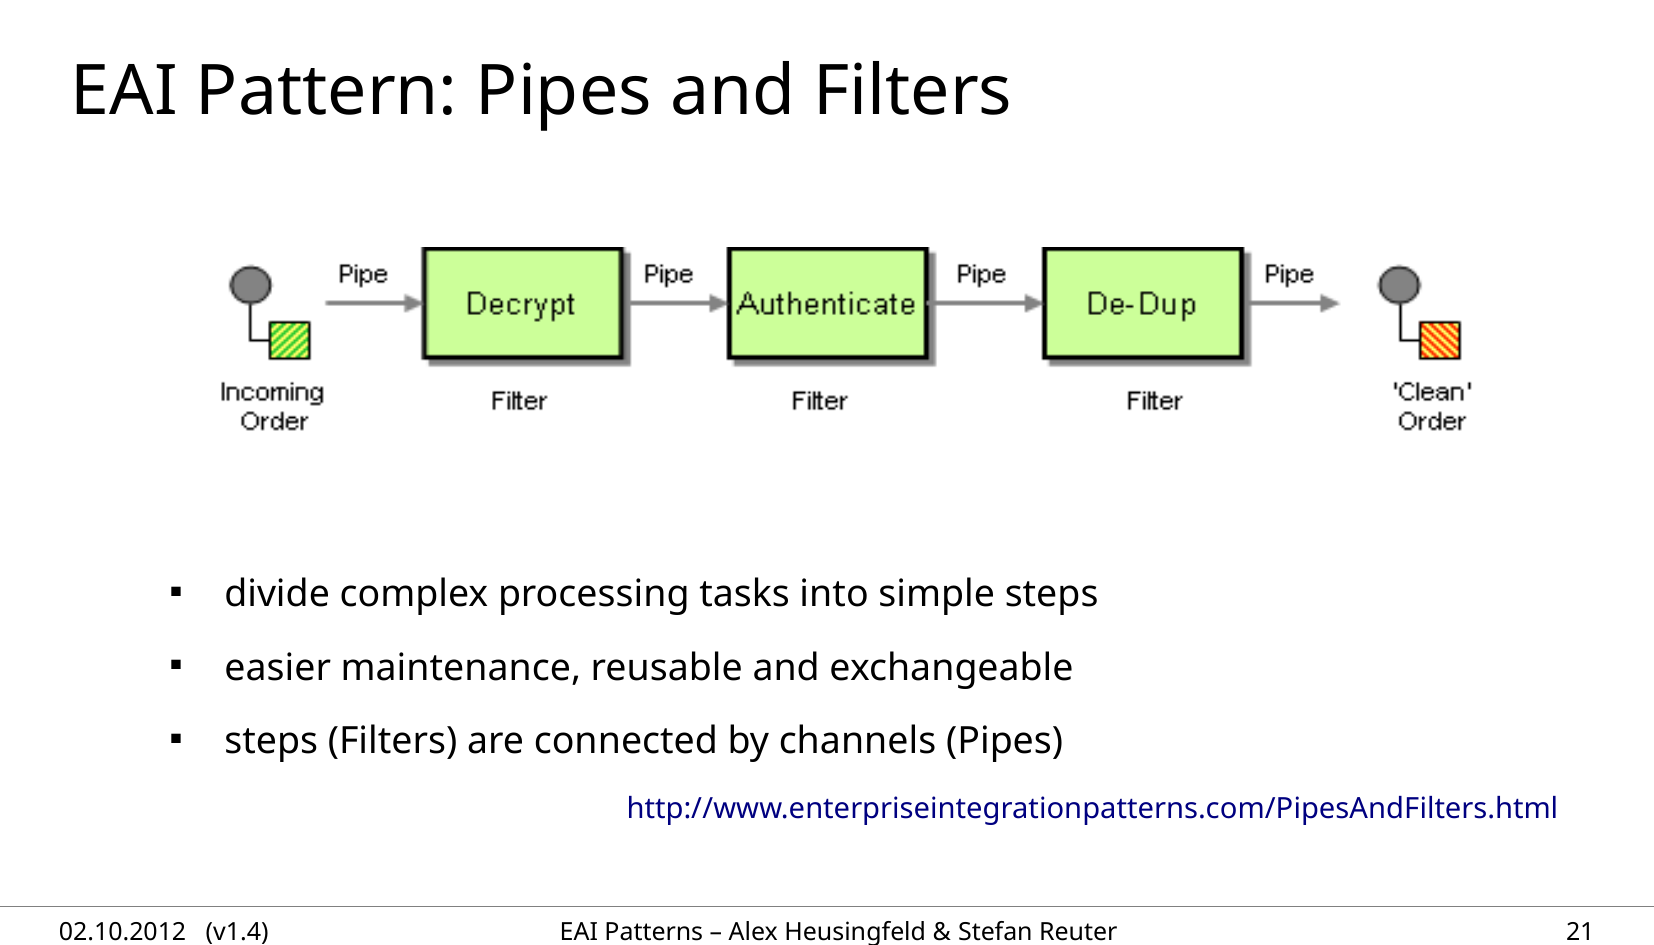

# EAI Pattern: Pipes and Filters
divide complex processing tasks into simple steps
easier maintenance, reusable and exchangeable
steps (Filters) are connected by channels (Pipes)
http://www.enterpriseintegrationpatterns.com/PipesAndFilters.html
2012-08-30
EAI Patterns - Alex Heusingfeld & Stefan Reuter
21